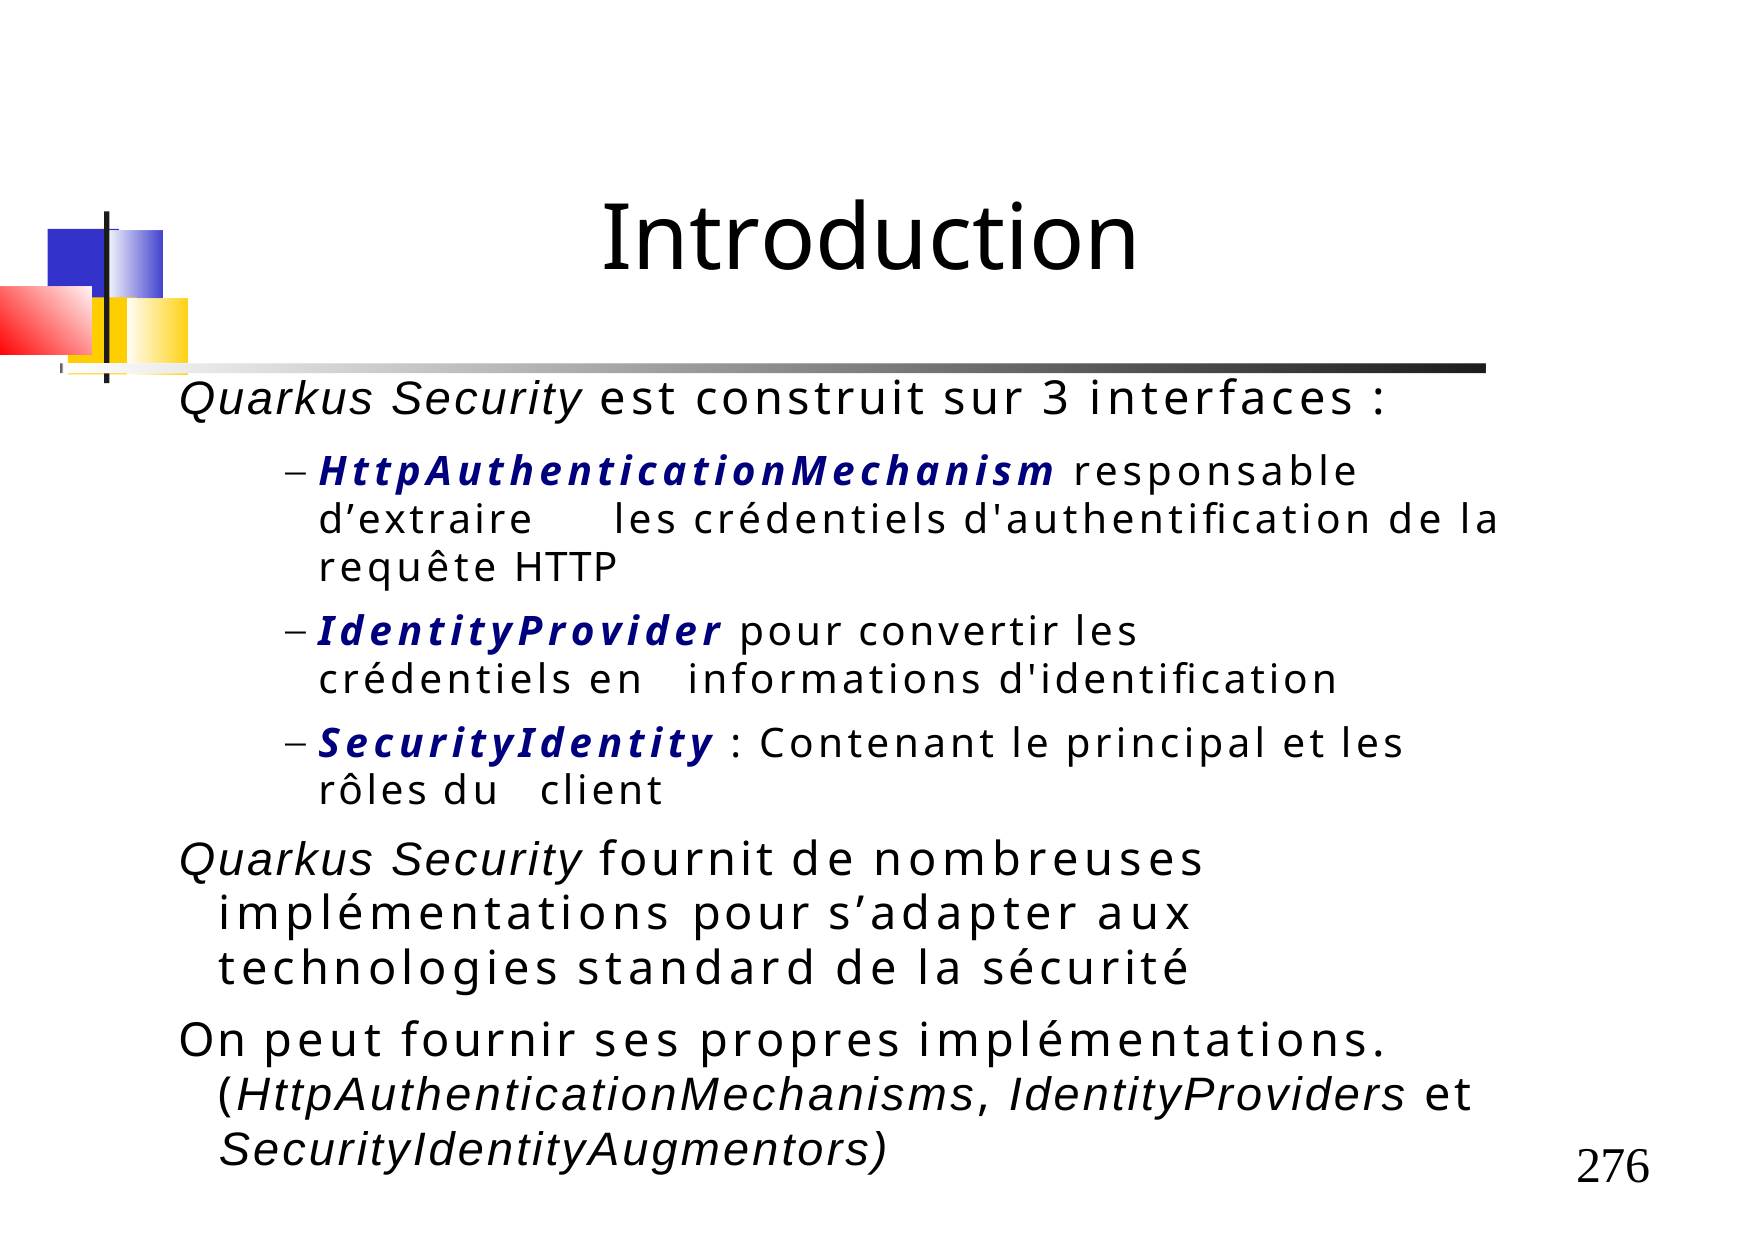

# Introduction
Quarkus Security est construit sur 3 interfaces :
HttpAuthenticationMechanism responsable d’extraire 	les crédentiels d'authentification de la requête HTTP
IdentityProvider pour convertir les crédentiels en 	informations d'identification
SecurityIdentity : Contenant le principal et les rôles du 	client
Quarkus Security fournit de nombreuses implémentations pour s’adapter aux technologies standard de la sécurité
On peut fournir ses propres implémentations. (HttpAuthenticationMechanisms, IdentityProviders et SecurityIdentityAugmentors)
276